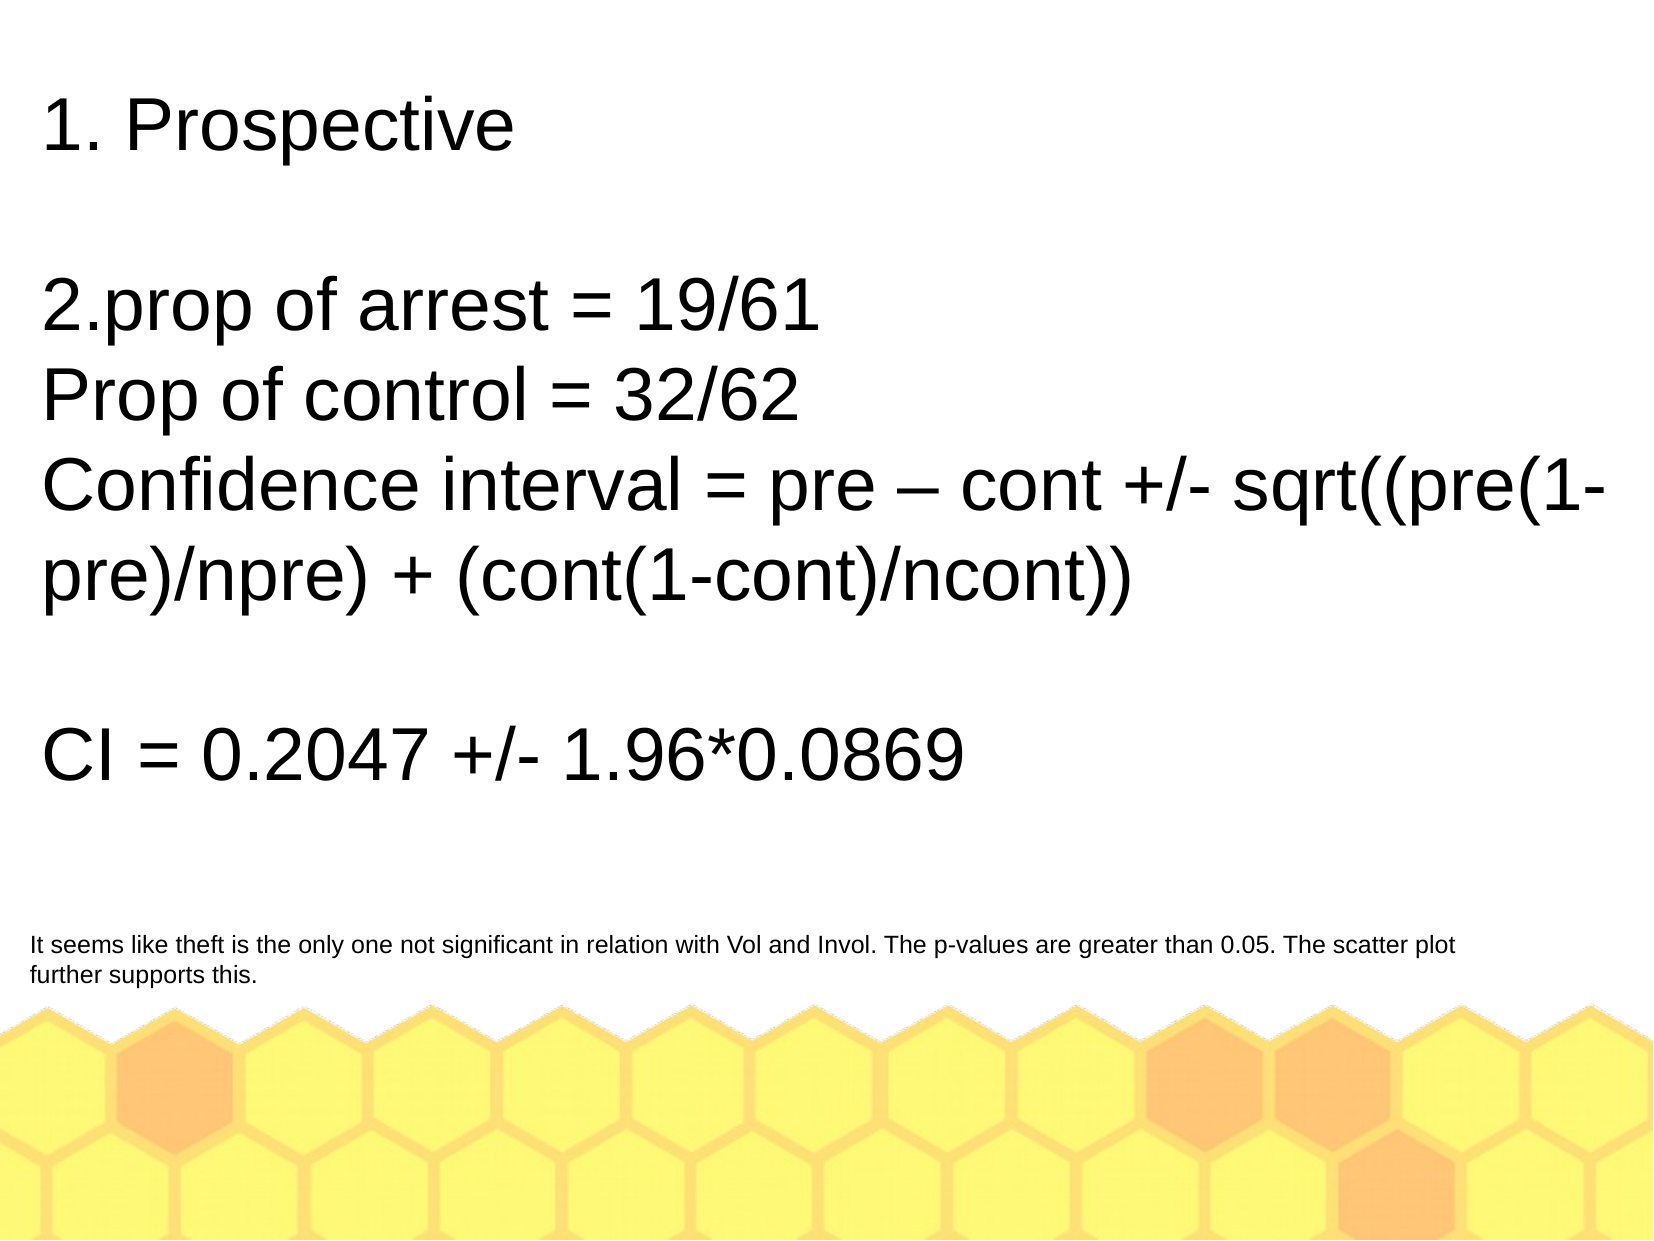

1. Prospective
2.prop of arrest = 19/61
Prop of control = 32/62
Confidence interval = pre – cont +/- sqrt((pre(1-pre)/npre) + (cont(1-cont)/ncont))
CI = 0.2047 +/- 1.96*0.0869
It seems like theft is the only one not significant in relation with Vol and Invol. The p-values are greater than 0.05. The scatter plot further supports this.